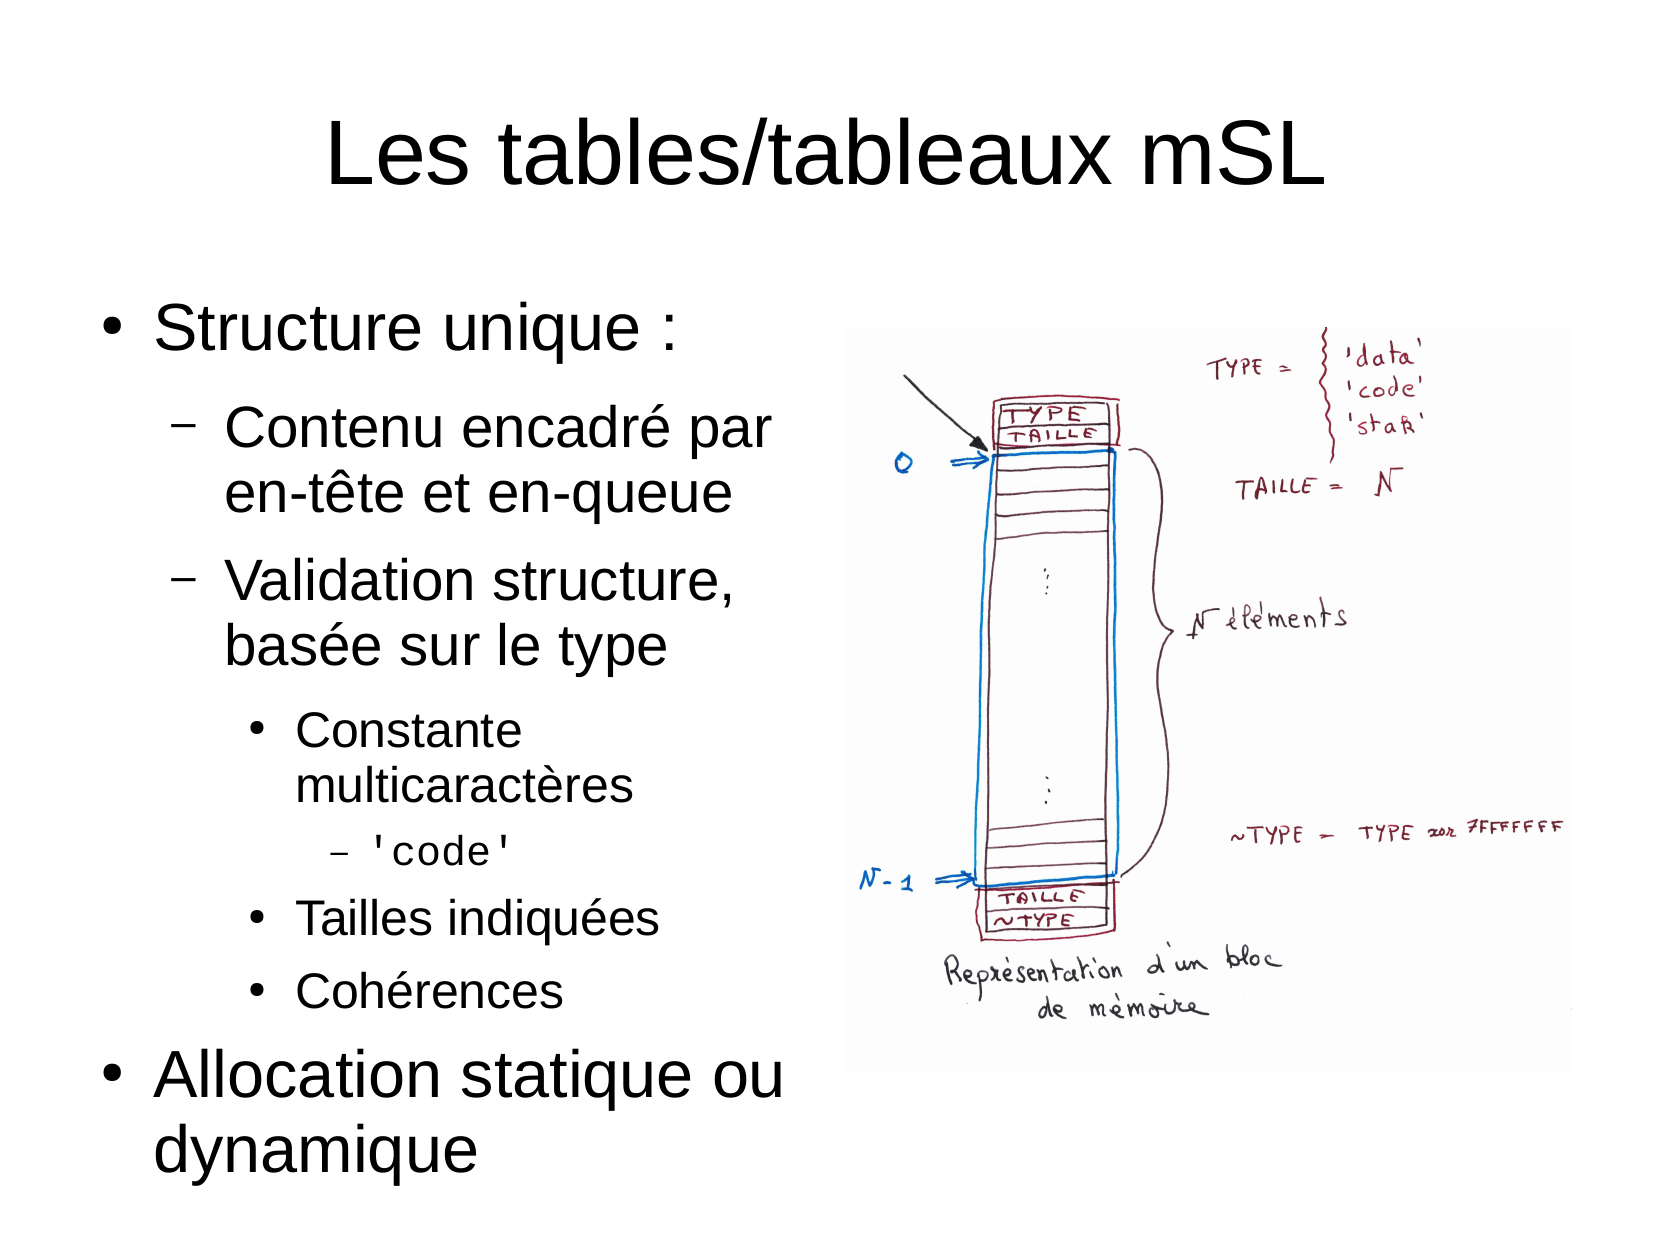

# Les tables/tableaux mSL
Structure unique :
Contenu encadré par en-tête et en-queue
Validation structure, basée sur le type
Constante multicaractères
'code'
Tailles indiquées
Cohérences
Allocation statique ou dynamique